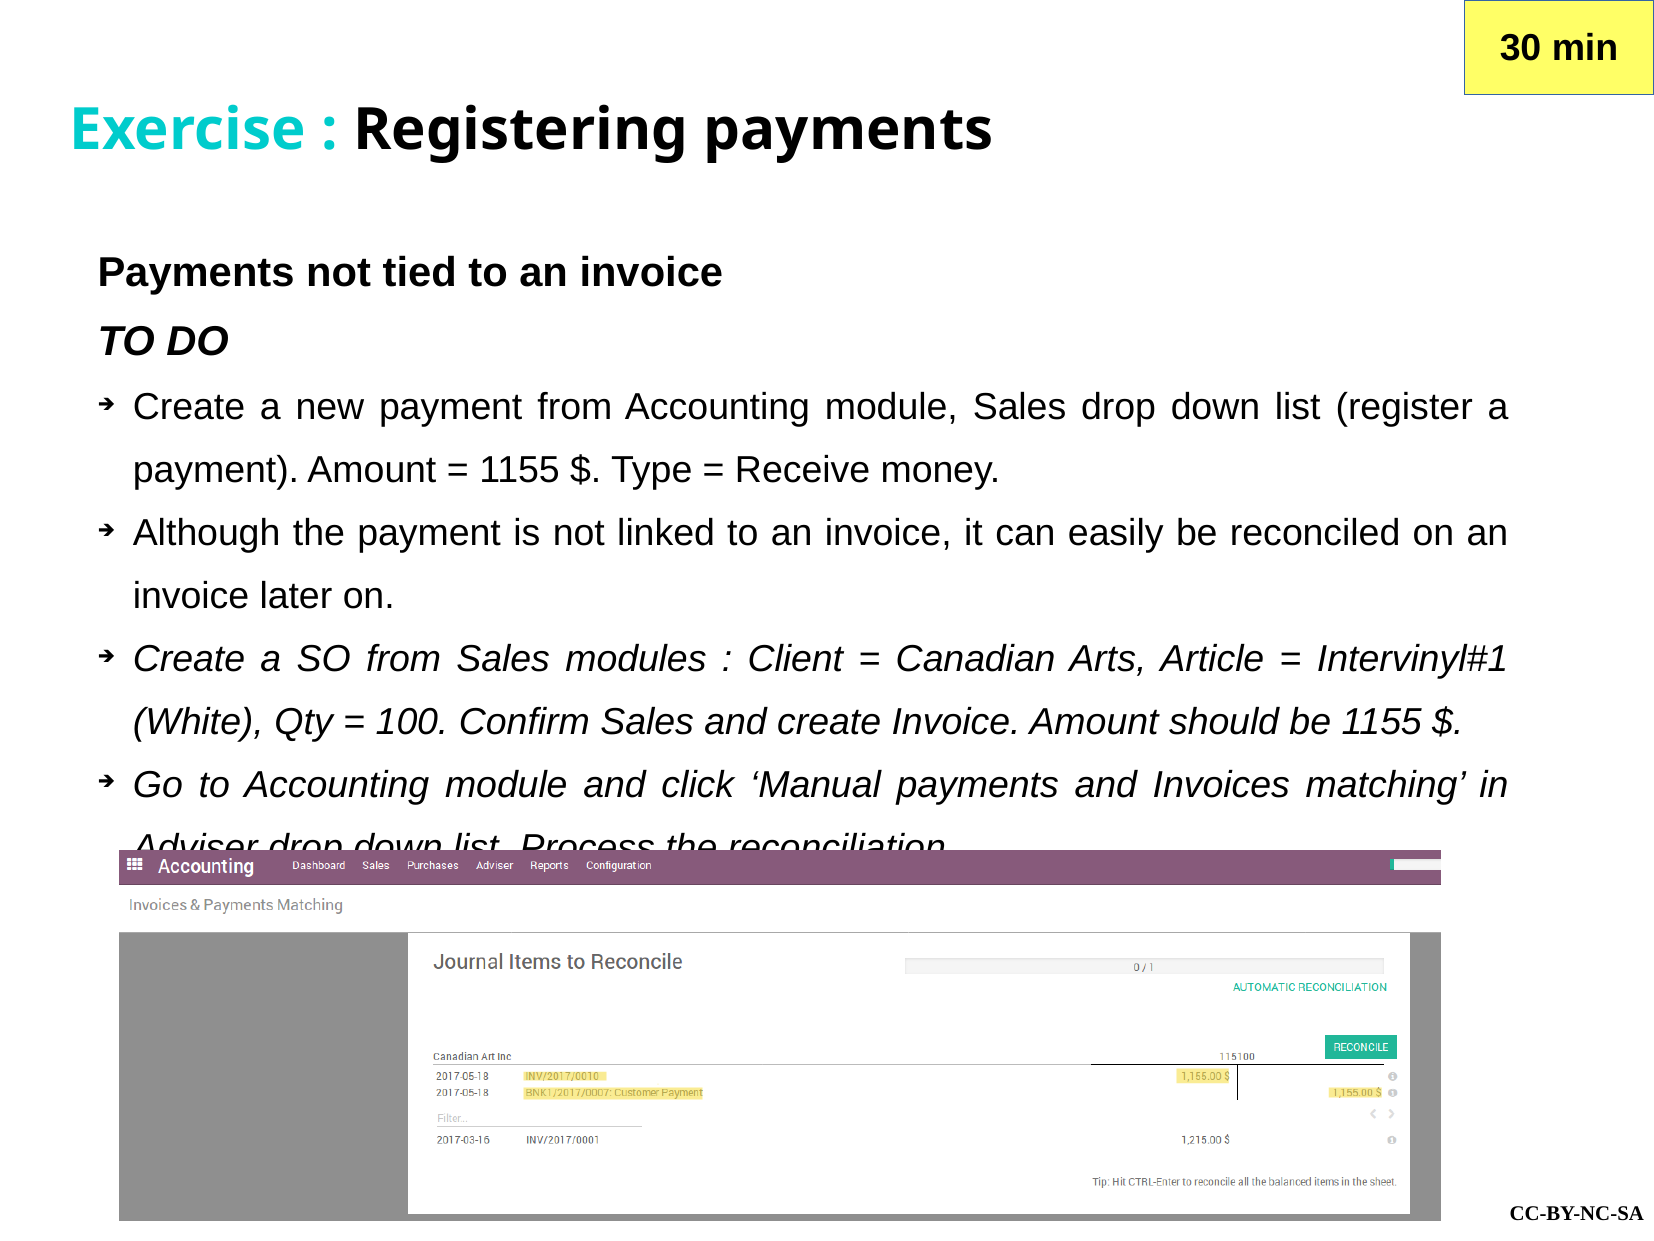

30 min
# Exercise : Registering payments
Payments not tied to an invoice
TO DO
Create a new payment from Accounting module, Sales drop down list (register a payment). Amount = 1155 $. Type = Receive money.
Although the payment is not linked to an invoice, it can easily be reconciled on an invoice later on.
Create a SO from Sales modules : Client = Canadian Arts, Article = Intervinyl#1 (White), Qty = 100. Confirm Sales and create Invoice. Amount should be 1155 $.
Go to Accounting module and click ‘Manual payments and Invoices matching’ in Adviser drop down list. Process the reconciliation.